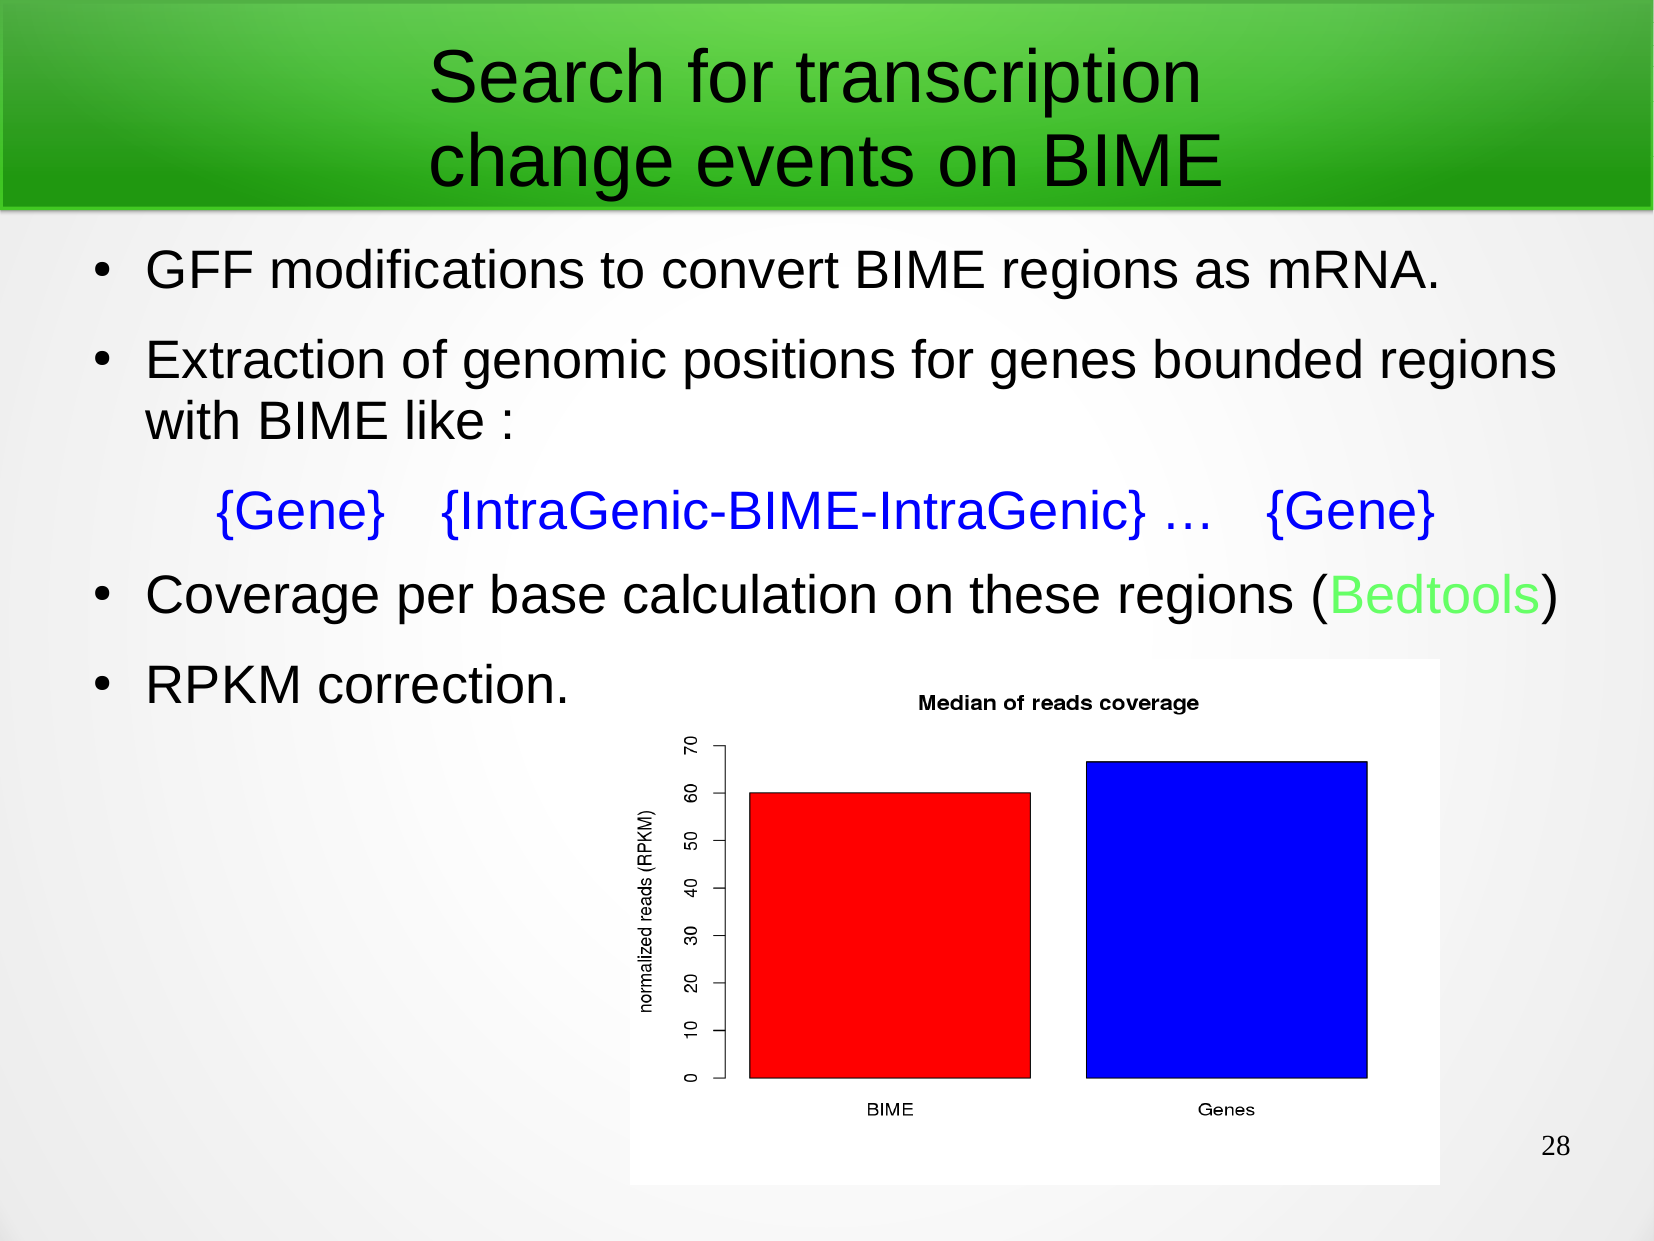

# Search for transcription change events on BIME
GFF modifications to convert BIME regions as mRNA.
Extraction of genomic positions for genes bounded regions with BIME like :
{Gene}	{IntraGenic-BIME-IntraGenic} …	{Gene}
Coverage per base calculation on these regions (Bedtools)
RPKM correction.
28